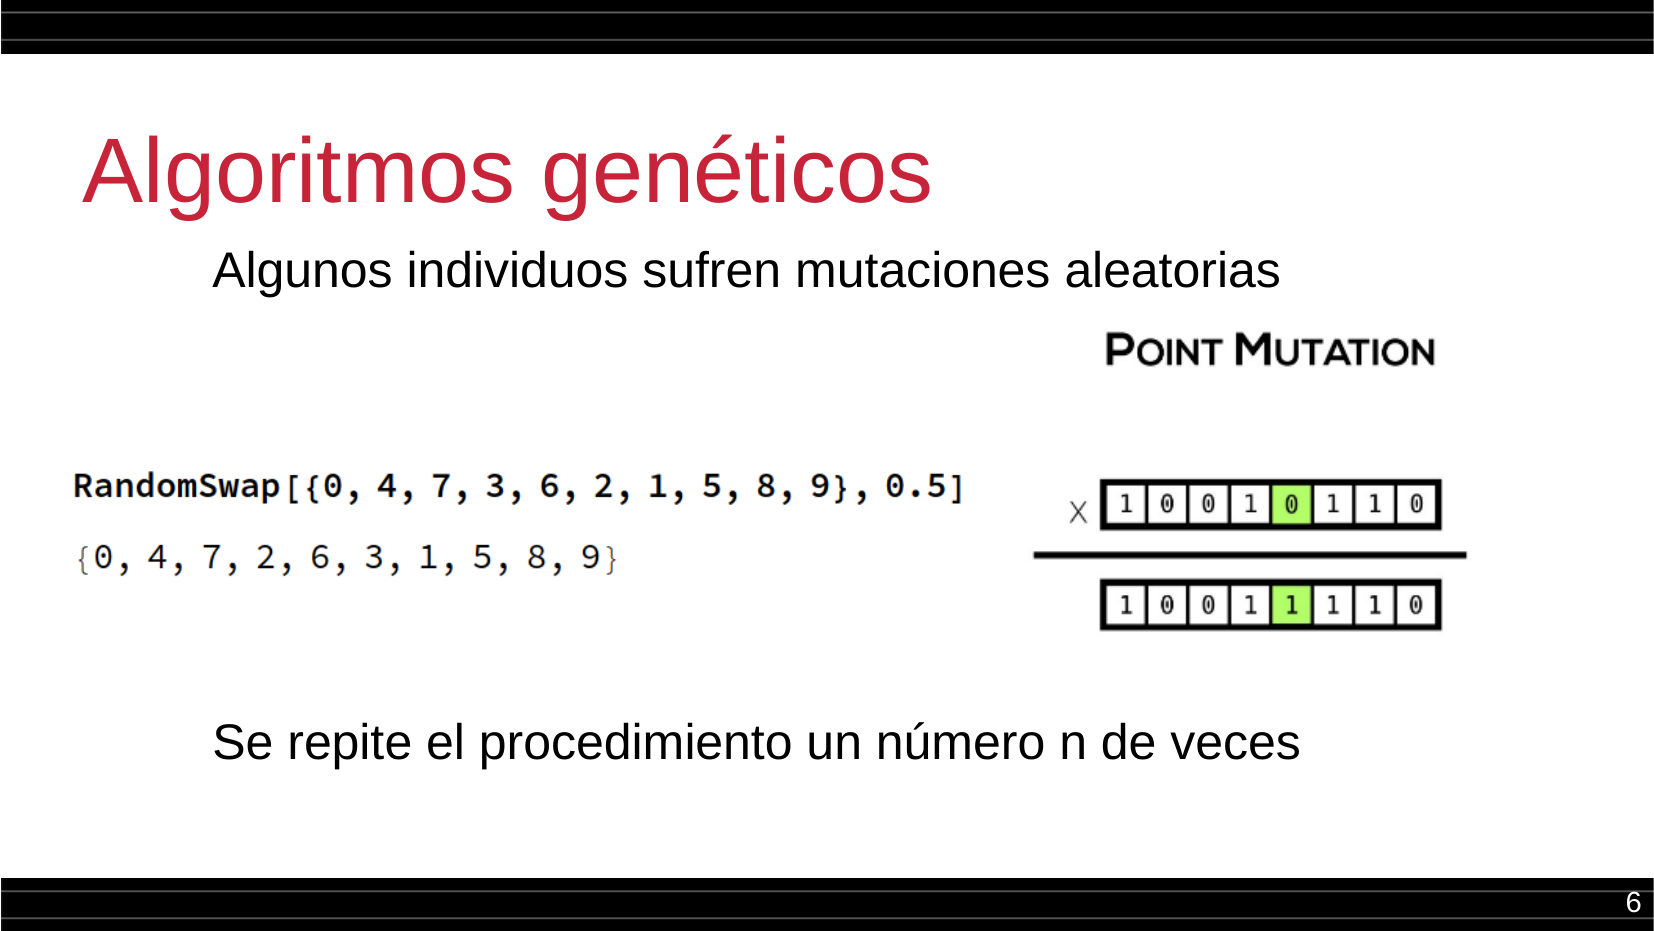

# Algoritmos genéticos
Algunos individuos sufren mutaciones aleatorias
Se repite el procedimiento un número n de veces